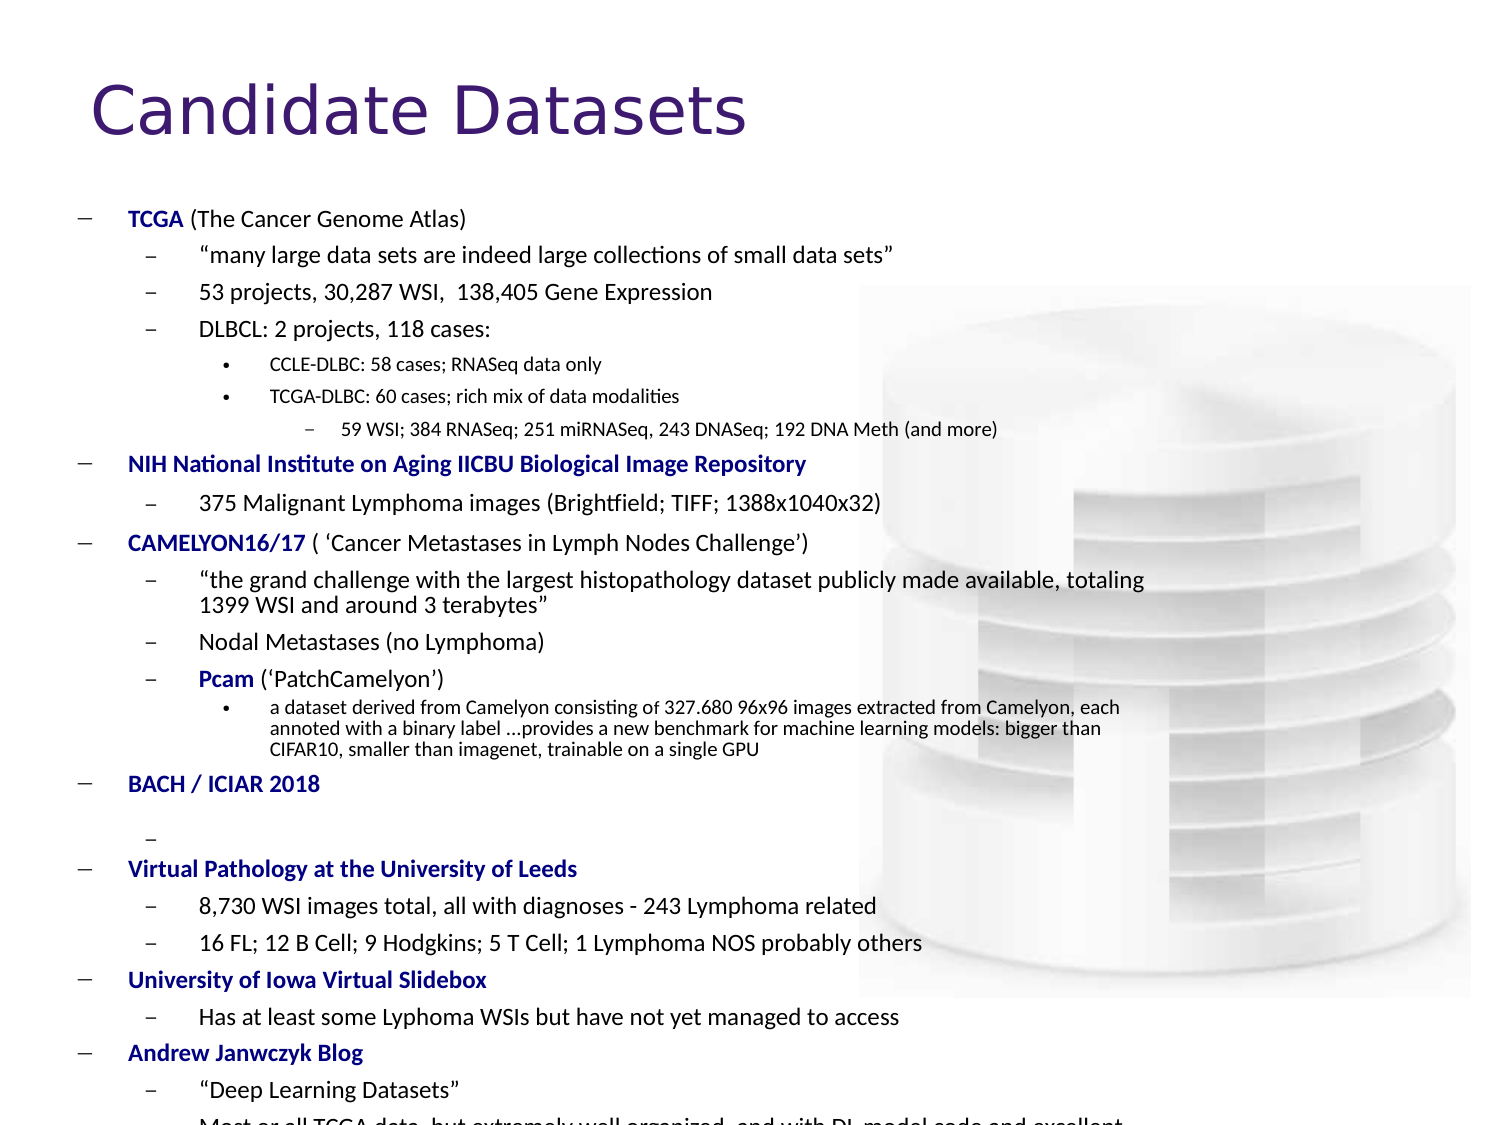

# Candidate Datasets
TCGA (The Cancer Genome Atlas)
“many large data sets are indeed large collections of small data sets”
53 projects, 30,287 WSI, 138,405 Gene Expression
DLBCL: 2 projects, 118 cases:
CCLE-DLBC: 58 cases; RNASeq data only
TCGA-DLBC: 60 cases; rich mix of data modalities
59 WSI; 384 RNASeq; 251 miRNASeq, 243 DNASeq; 192 DNA Meth (and more)
NIH National Institute on Aging IICBU Biological Image Repository
375 Malignant Lymphoma images (Brightfield; TIFF; 1388x1040x32)
CAMELYON16/17 ( ‘Cancer Metastases in Lymph Nodes Challenge’)
“the grand challenge with the largest histopathology dataset publicly made available, totaling 1399 WSI and around 3 terabytes”
Nodal Metastases (no Lymphoma)
Pcam (‘PatchCamelyon’)
a dataset derived from Camelyon consisting of 327.680 96x96 images extracted from Camelyon, each annoted with a binary label ...provides a new benchmark for machine learning models: bigger than CIFAR10, smaller than imagenet, trainable on a single GPU
BACH / ICIAR 2018
Virtual Pathology at the University of Leeds
8,730 WSI images total, all with diagnoses - 243 Lymphoma related
16 FL; 12 B Cell; 9 Hodgkins; 5 T Cell; 1 Lymphoma NOS probably others
University of Iowa Virtual Slidebox
Has at least some Lyphoma WSIs but have not yet managed to access
Andrew Janwczyk Blog
“Deep Learning Datasets”
Most or all TCGA data, but extremely well organized, and with DL model code and excellent tutorials